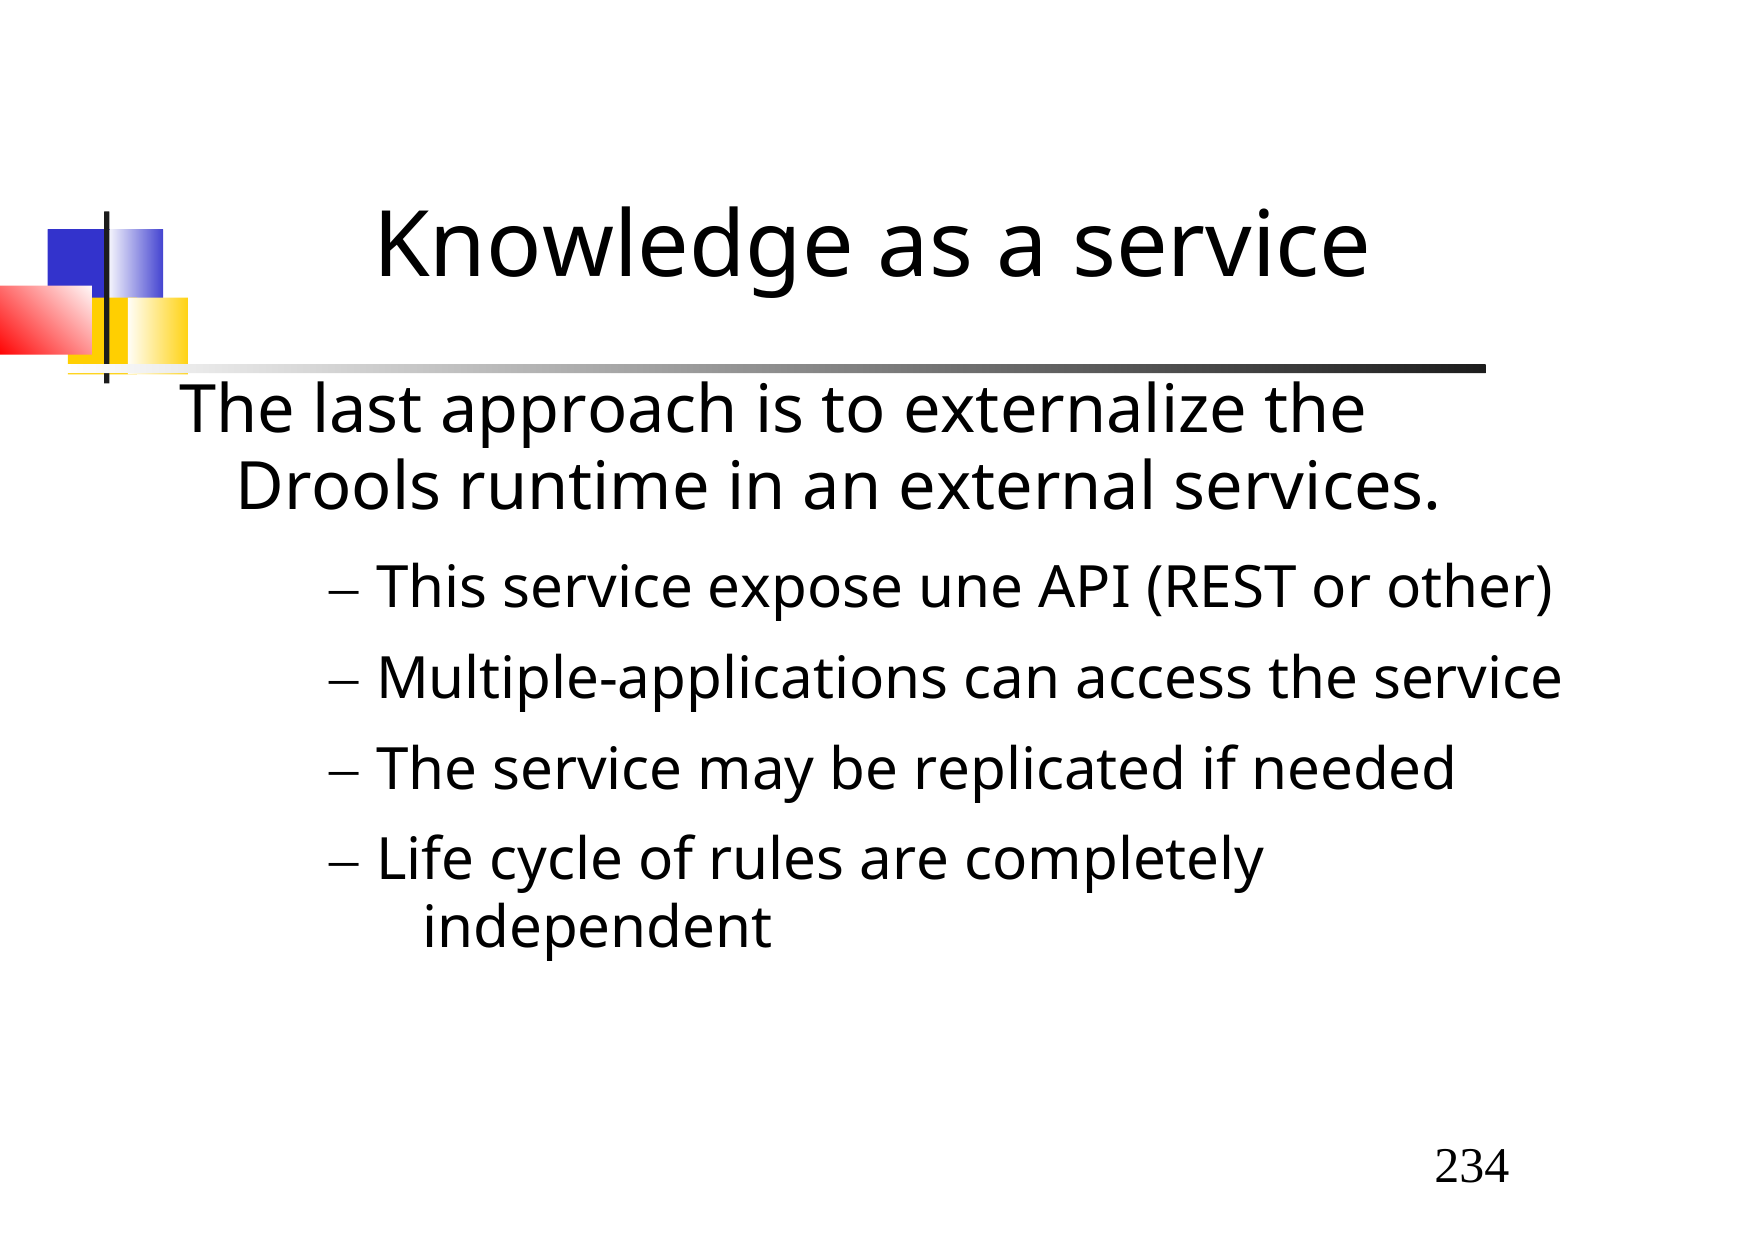

# Knowledge as a service
The last approach is to externalize the Drools runtime in an external services.
This service expose une API (REST or other)
Multiple-applications can access the service
The service may be replicated if needed
Life cycle of rules are completely independent